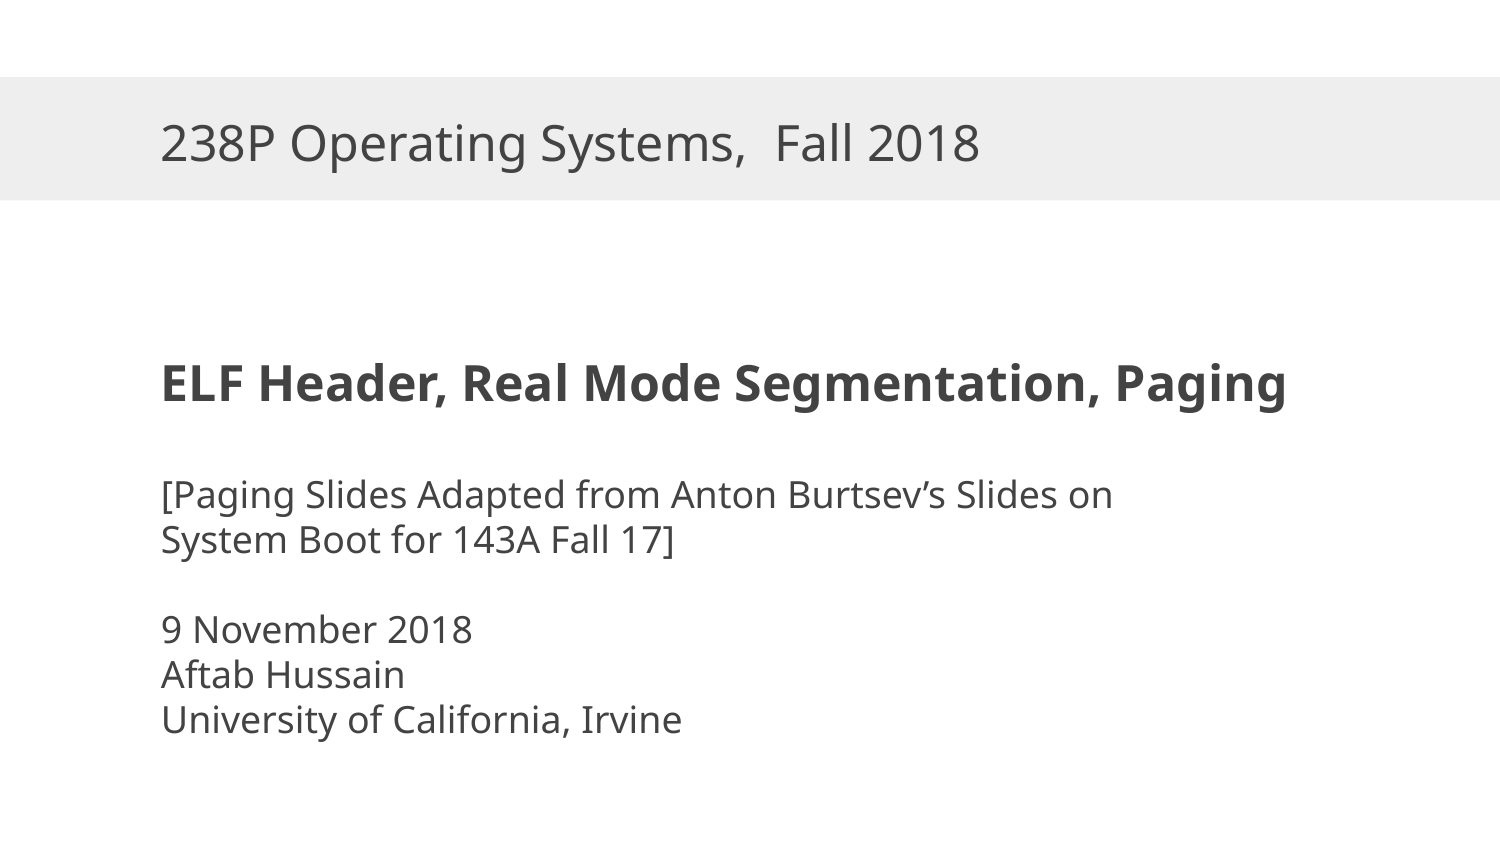

238P Operating Systems, Fall 2018
ELF Header, Real Mode Segmentation, Paging
[Paging Slides Adapted from Anton Burtsev’s Slides on
System Boot for 143A Fall 17]
9 November 2018
Aftab Hussain
University of California, Irvine